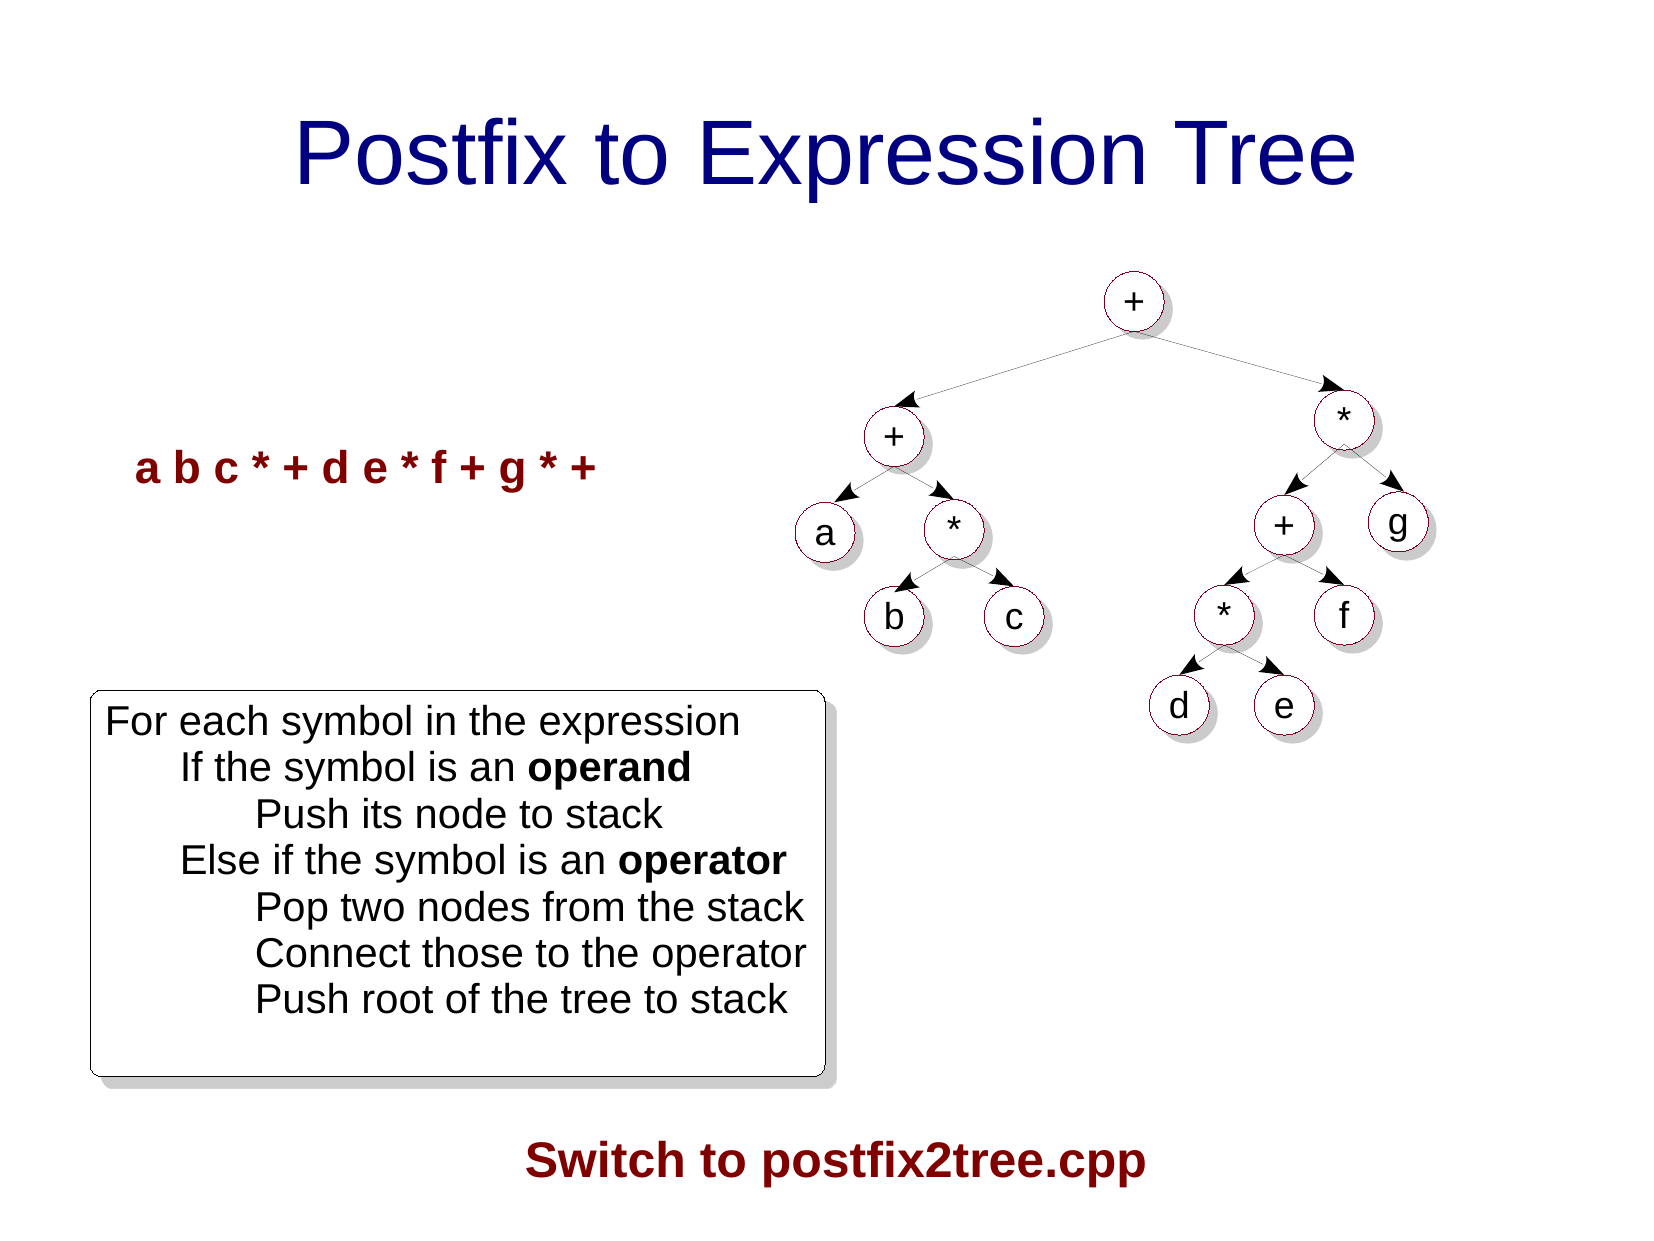

# Postfix to Expression Tree
+
*
+
a b c * + d e * f + g * +
g
+
*
a
*
f
b
c
d
e
For each symbol in the expression
	If the symbol is an operand
		Push its node to stack
	Else if the symbol is an operator
		Pop two nodes from the stack
		Connect those to the operator
		Push root of the tree to stack
Switch to postfix2tree.cpp